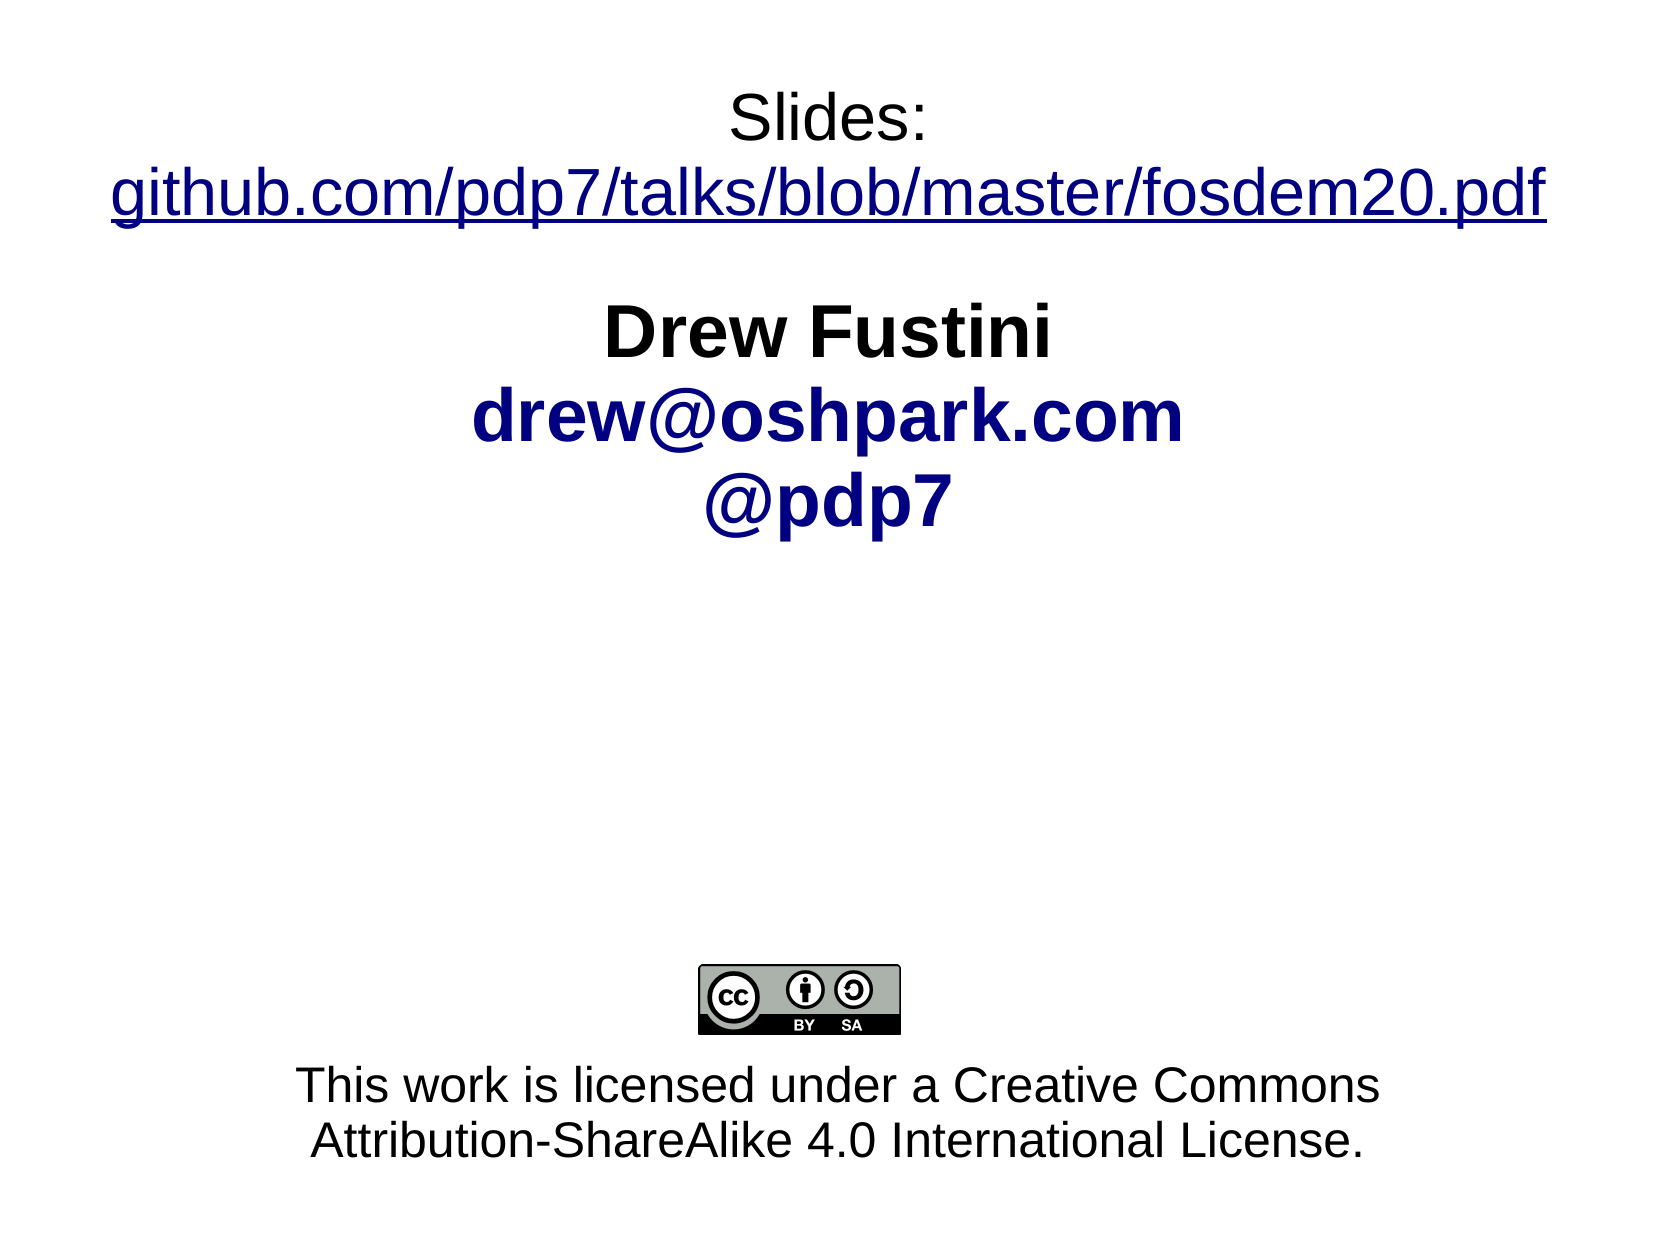

# Slides:
github.com/pdp7/talks/blob/master/fosdem20.pdf
Drew Fustini
drew@oshpark.com
@pdp7
This work is licensed under a Creative Commons Attribution-ShareAlike 4.0 International License.